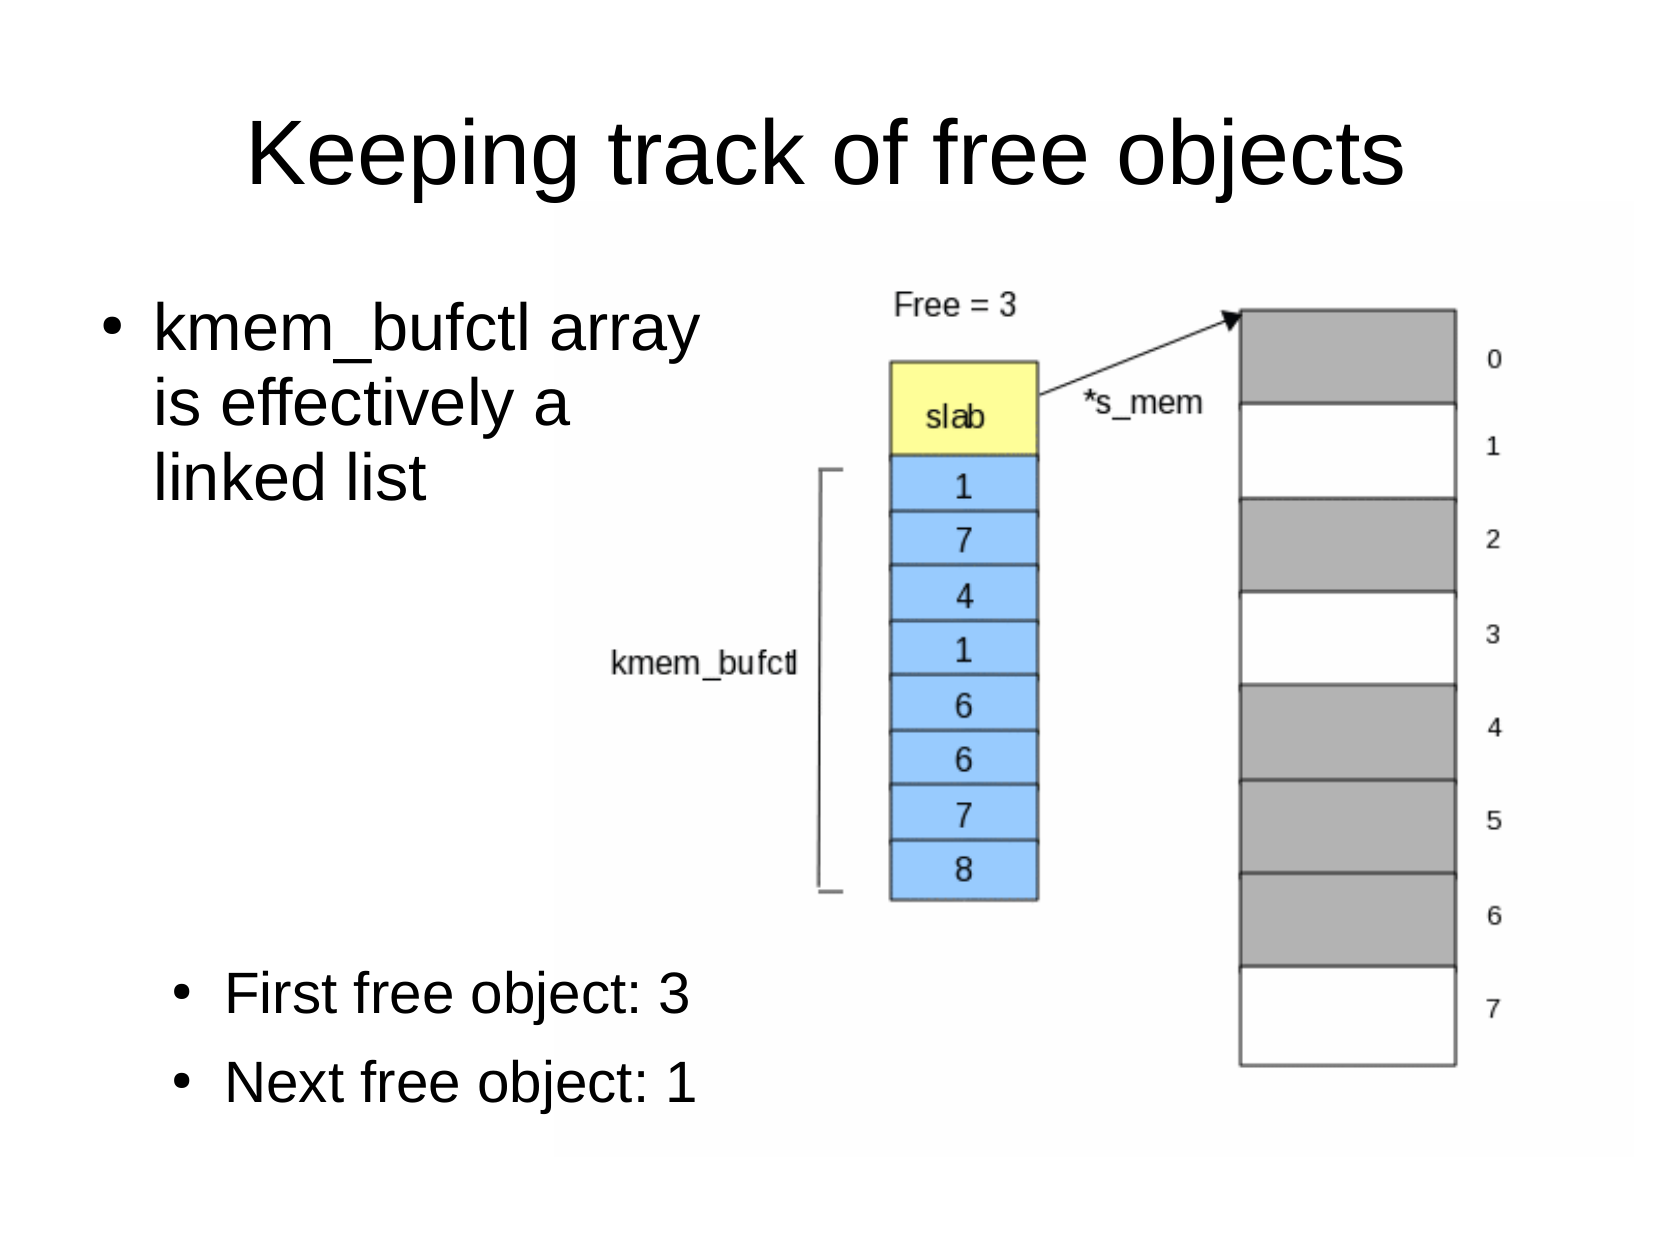

# Keeping track of free objects
kmem_bufctl array is effectively a linked list
First free object: 3
Next free object: 1